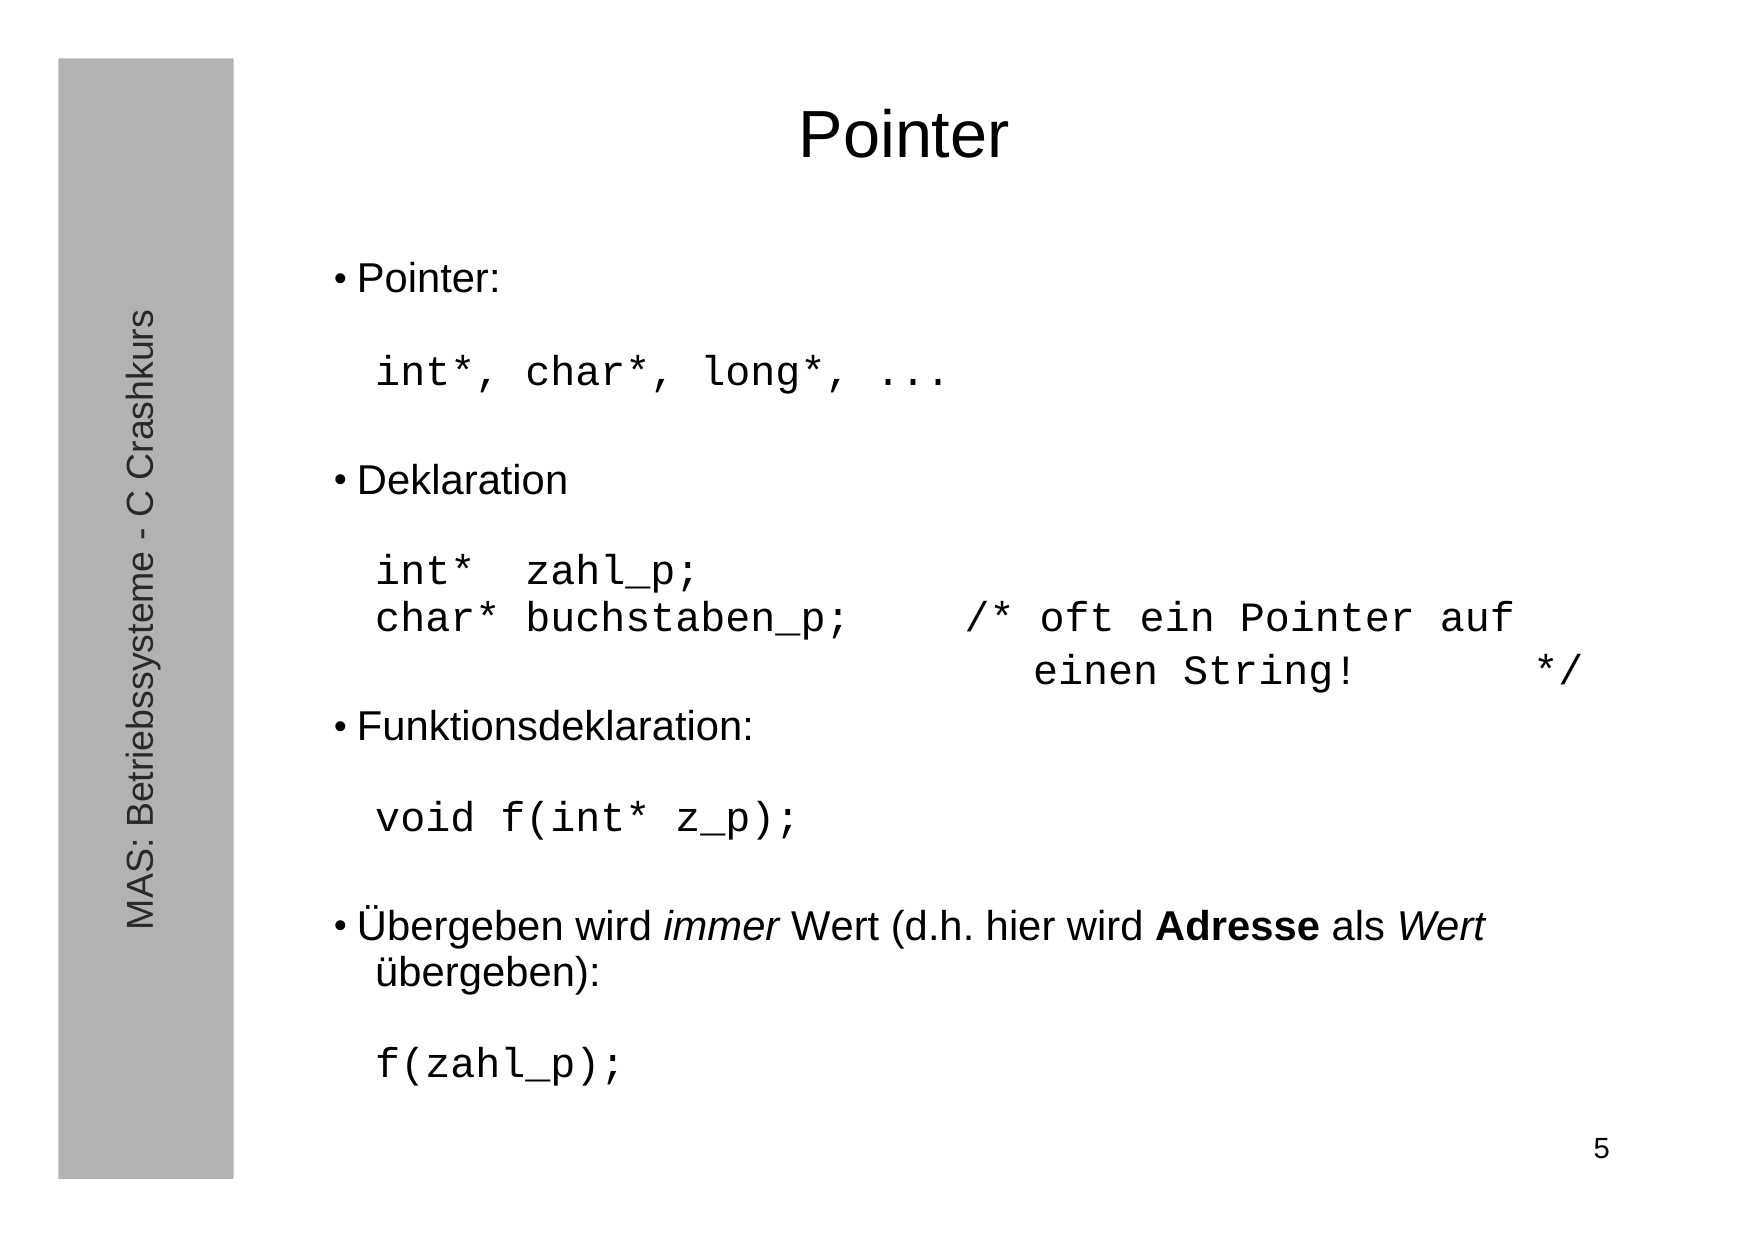

Pointer
Pointer:
int*, char*, long*, ...
Deklaration
int* zahl_p;
char* buchstaben_p;		/* oft ein Pointer auf
 einen String! */
Funktionsdeklaration:
void f(int* z_p);
Übergeben wird immer Wert (d.h. hier wird Adresse als Wert übergeben):
f(zahl_p);
MAS: Betriebssysteme - C Crashkurs